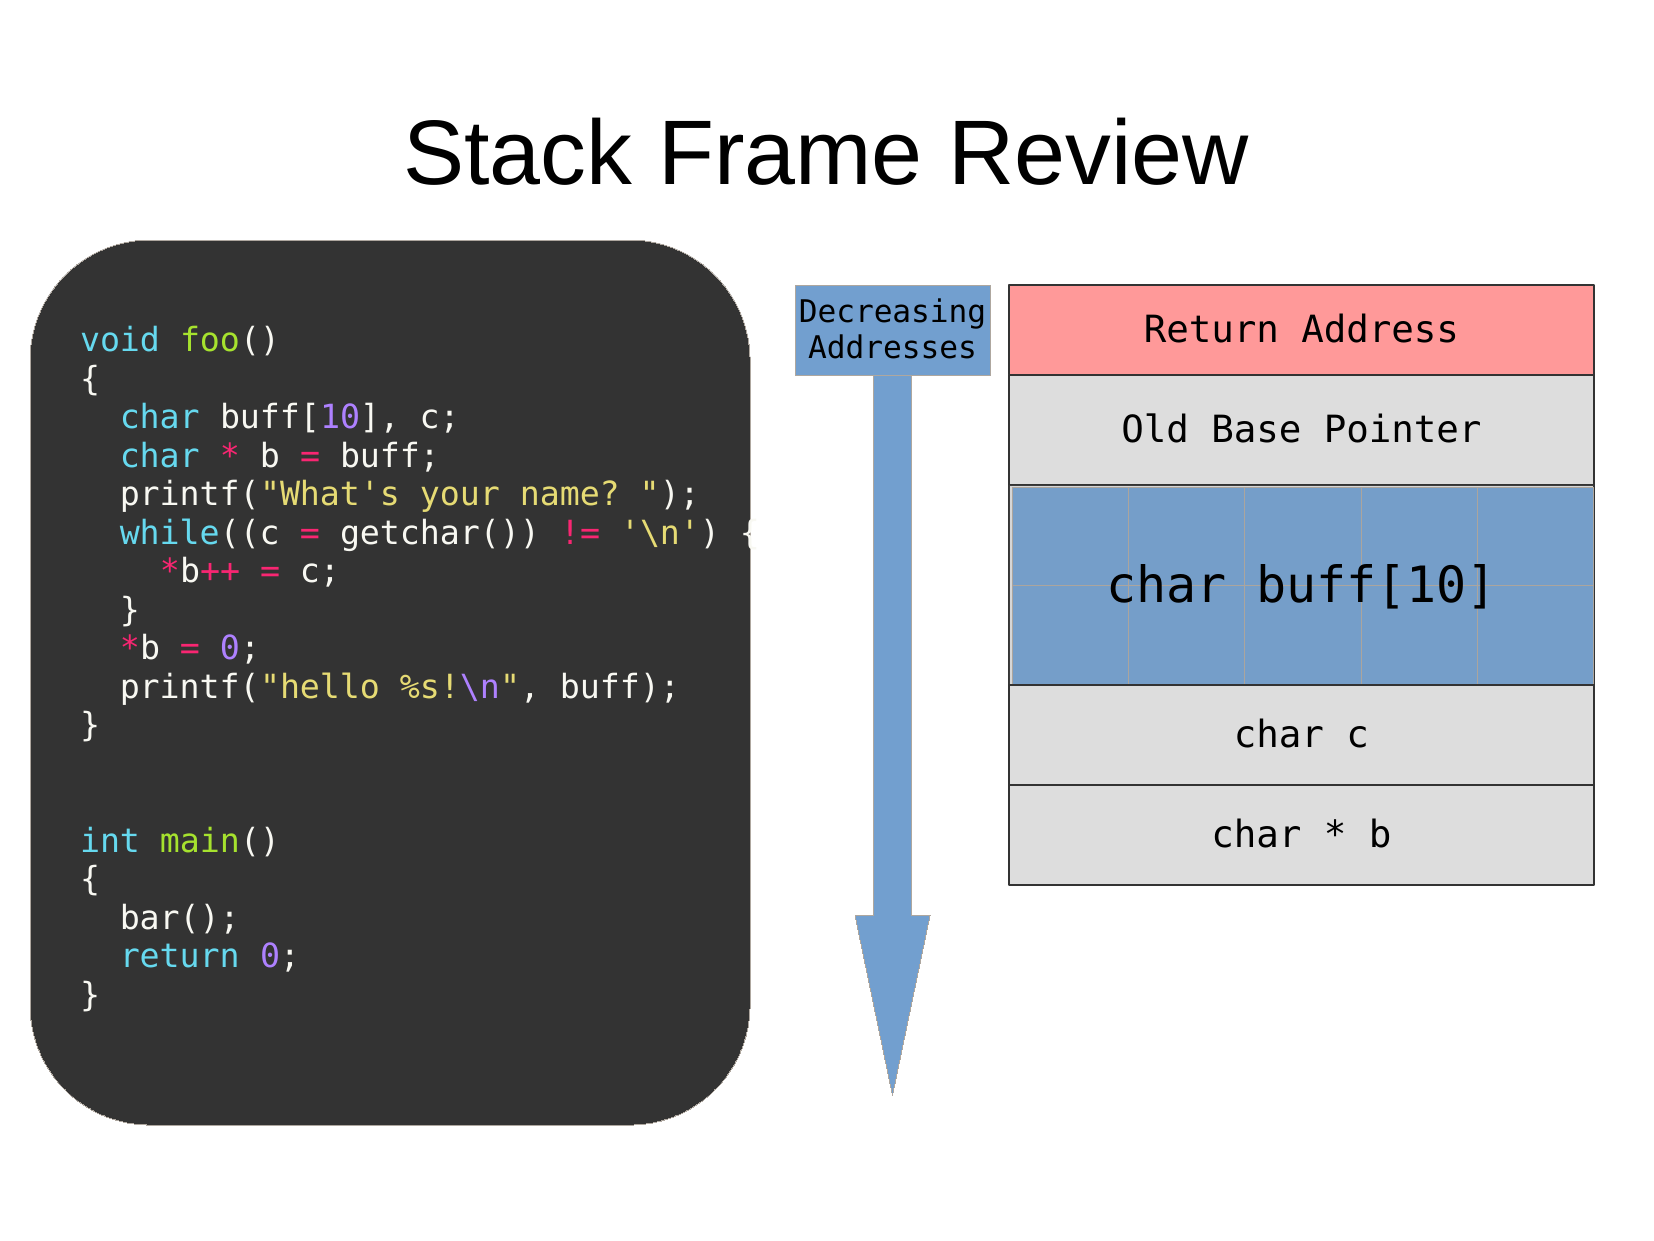

# Stack Frame Review
void foo()
{
 char buff[10], c;
 char * b = buff;
 printf("What's your name? ");
 while((c = getchar()) != '\n') {
 *b++ = c;
 }
 *b = 0;
 printf("hello %s!\n", buff);
}
int main()
{
 bar();
 return 0;
}
Decreasing
Addresses
Return Address
Old Base Pointer
char buff[10]
char c
char * b